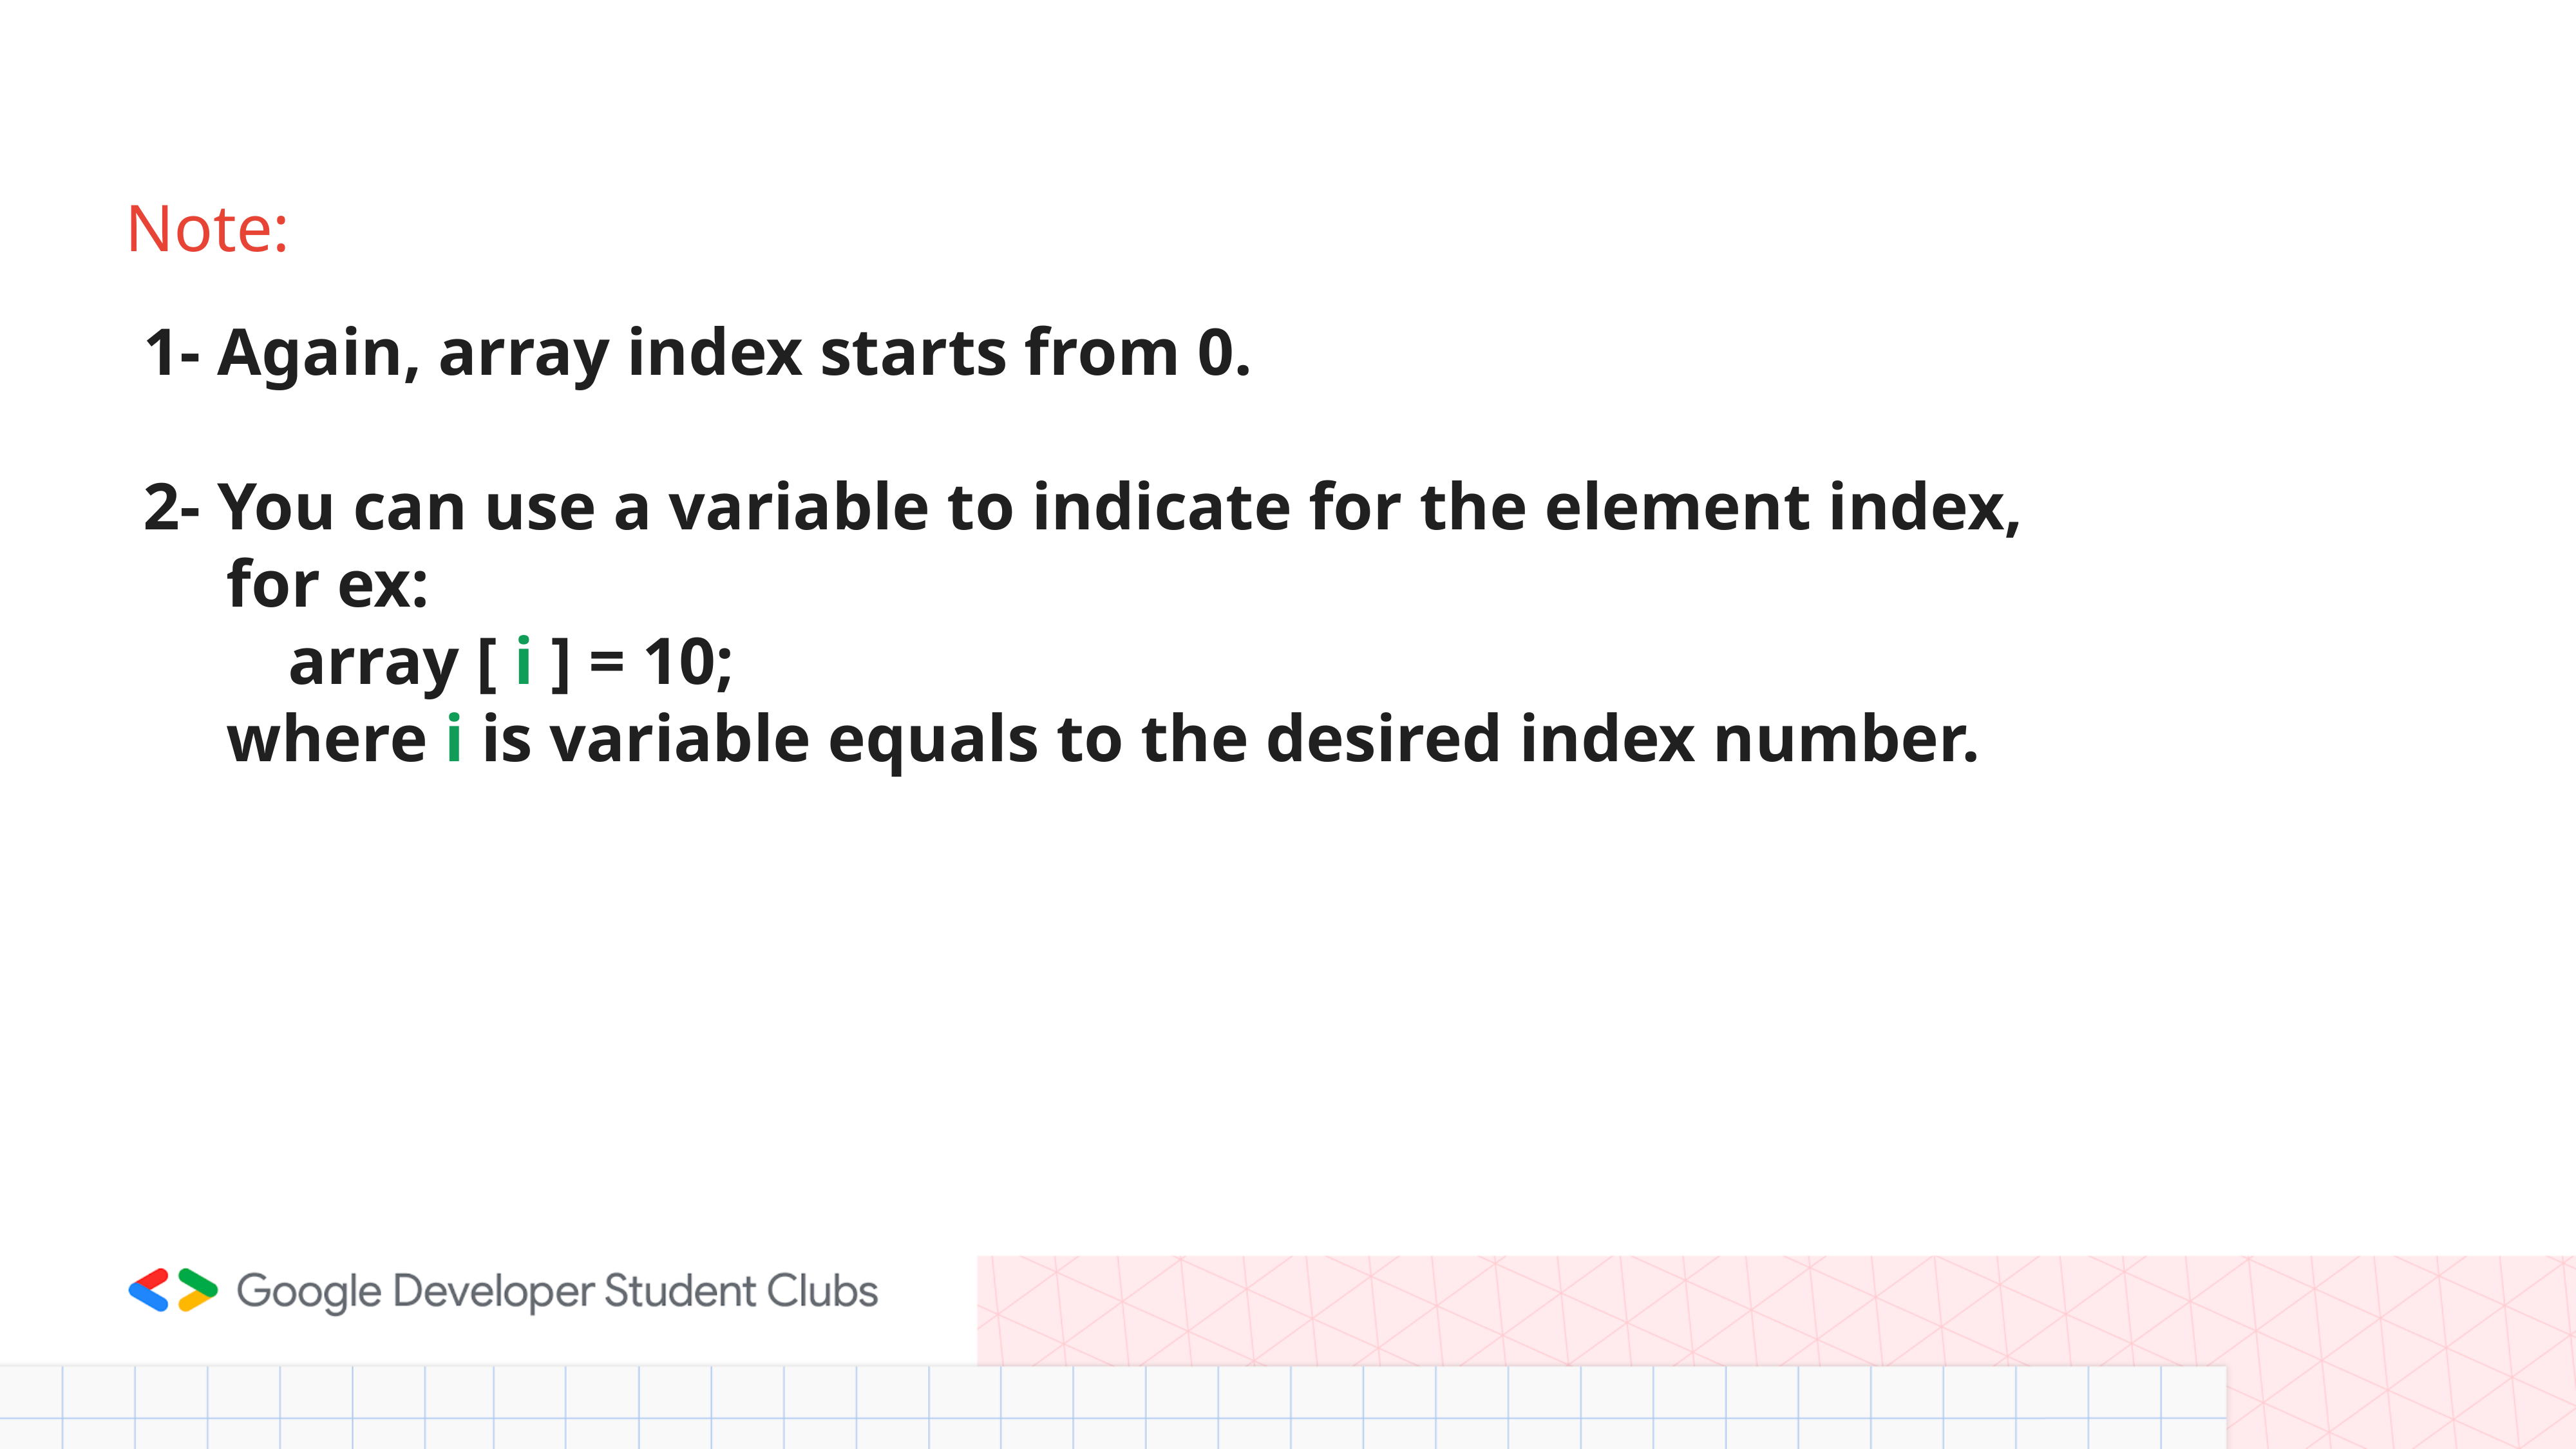

Note:
# 1- Again, array index starts from 0.
2- You can use a variable to indicate for the element index,
 for ex:
			array [ i ] = 10;
 where i is variable equals to the desired index number.